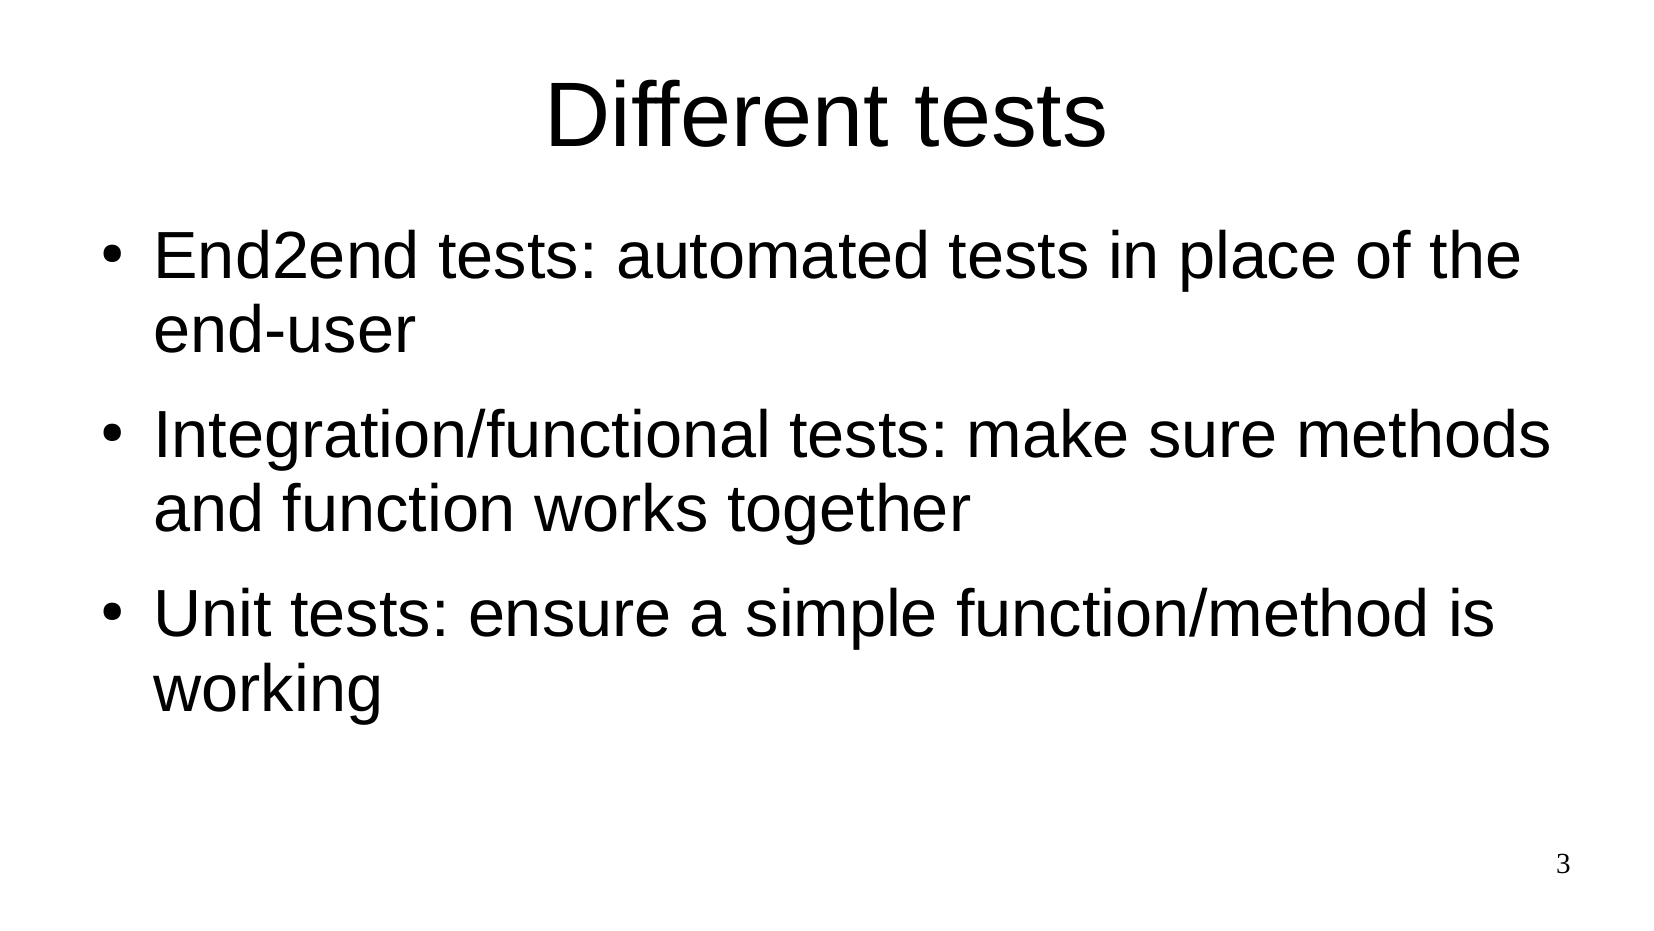

# Different tests
End2end tests: automated tests in place of the end-user
Integration/functional tests: make sure methods and function works together
Unit tests: ensure a simple function/method is working
3